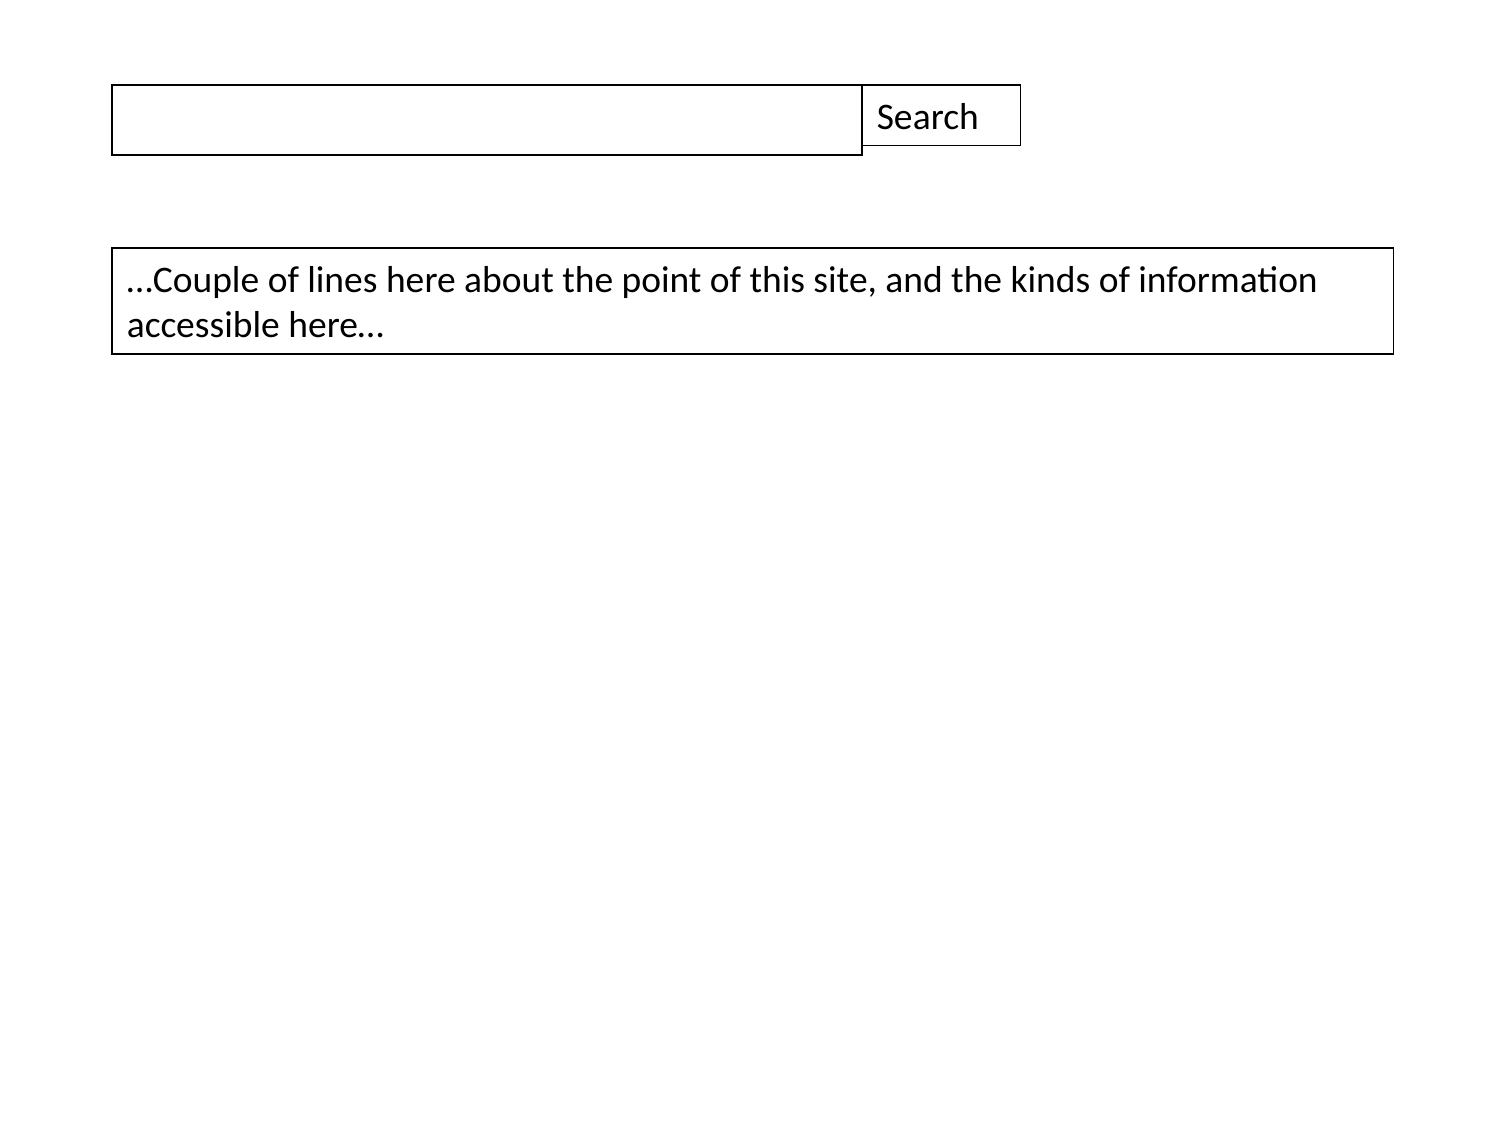

Search
…Couple of lines here about the point of this site, and the kinds of information accessible here…